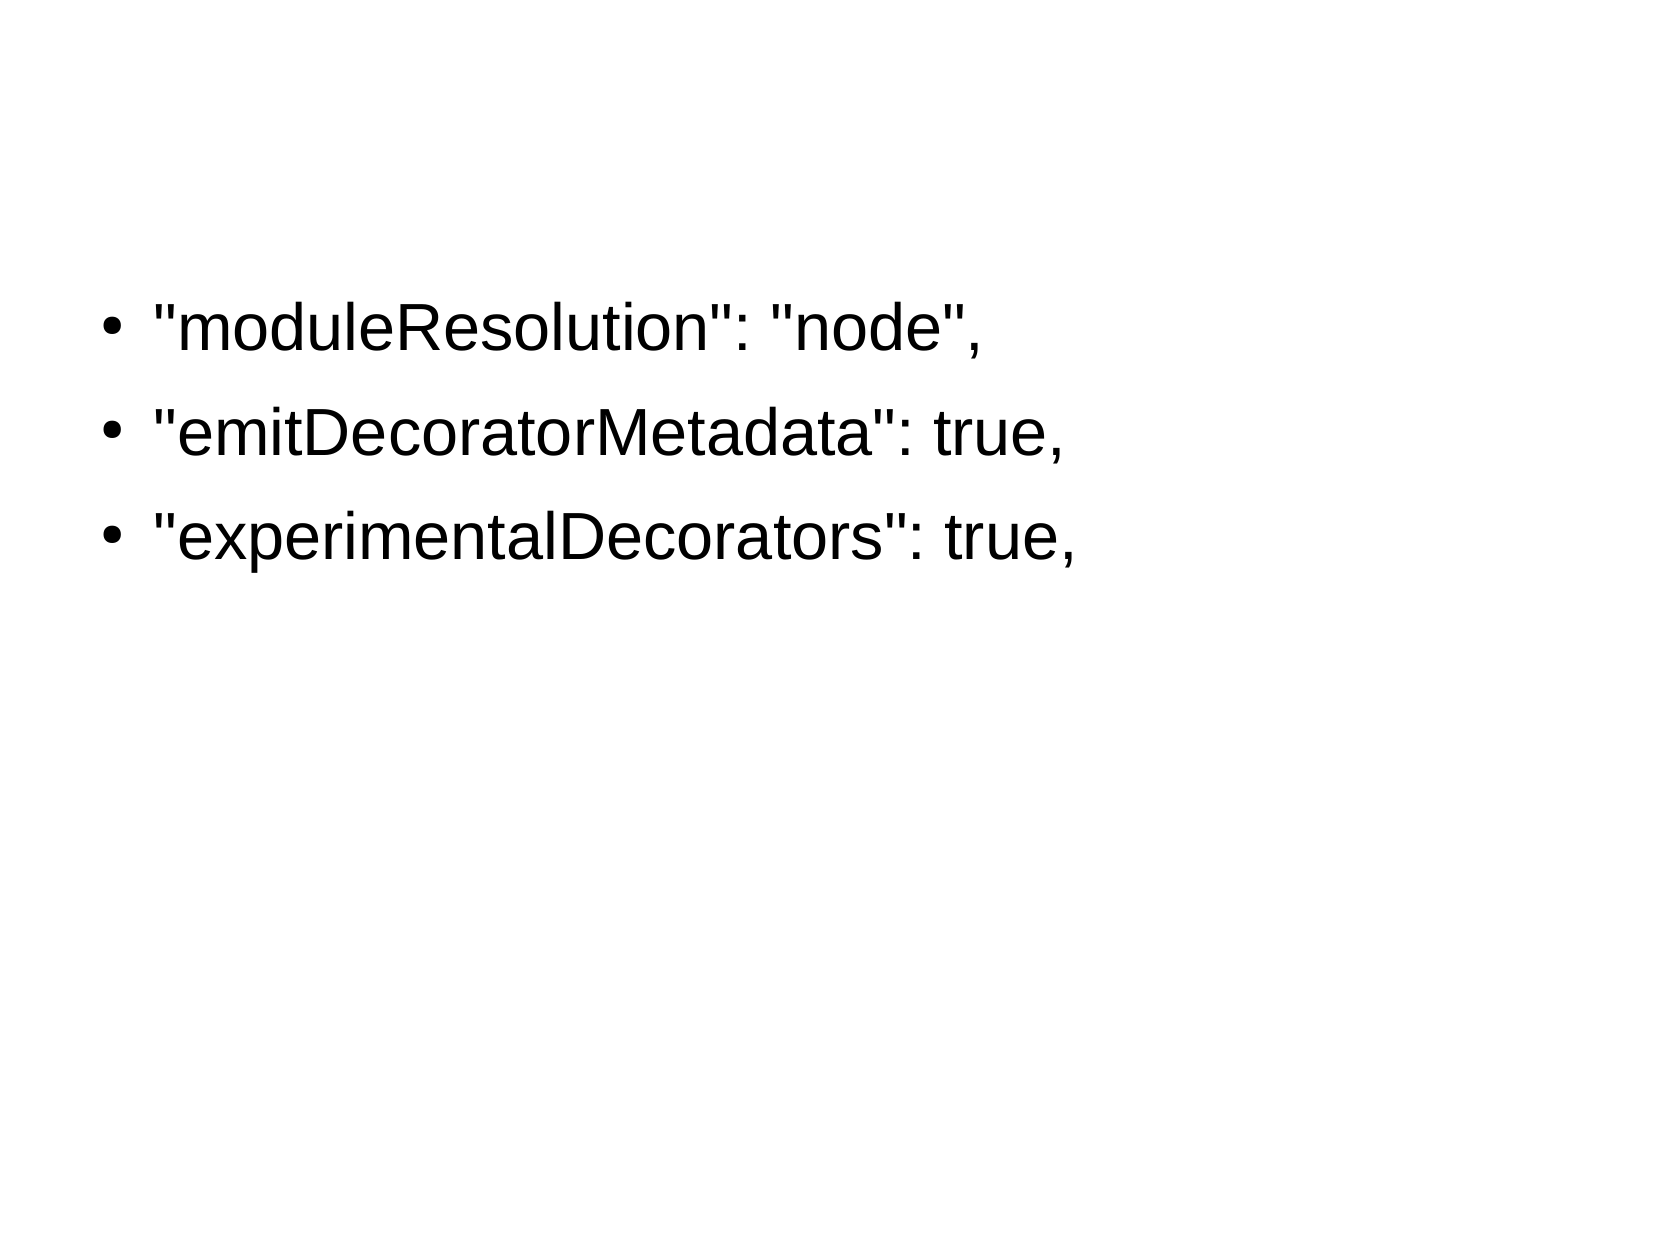

#
"moduleResolution": "node",
"emitDecoratorMetadata": true,
"experimentalDecorators": true,